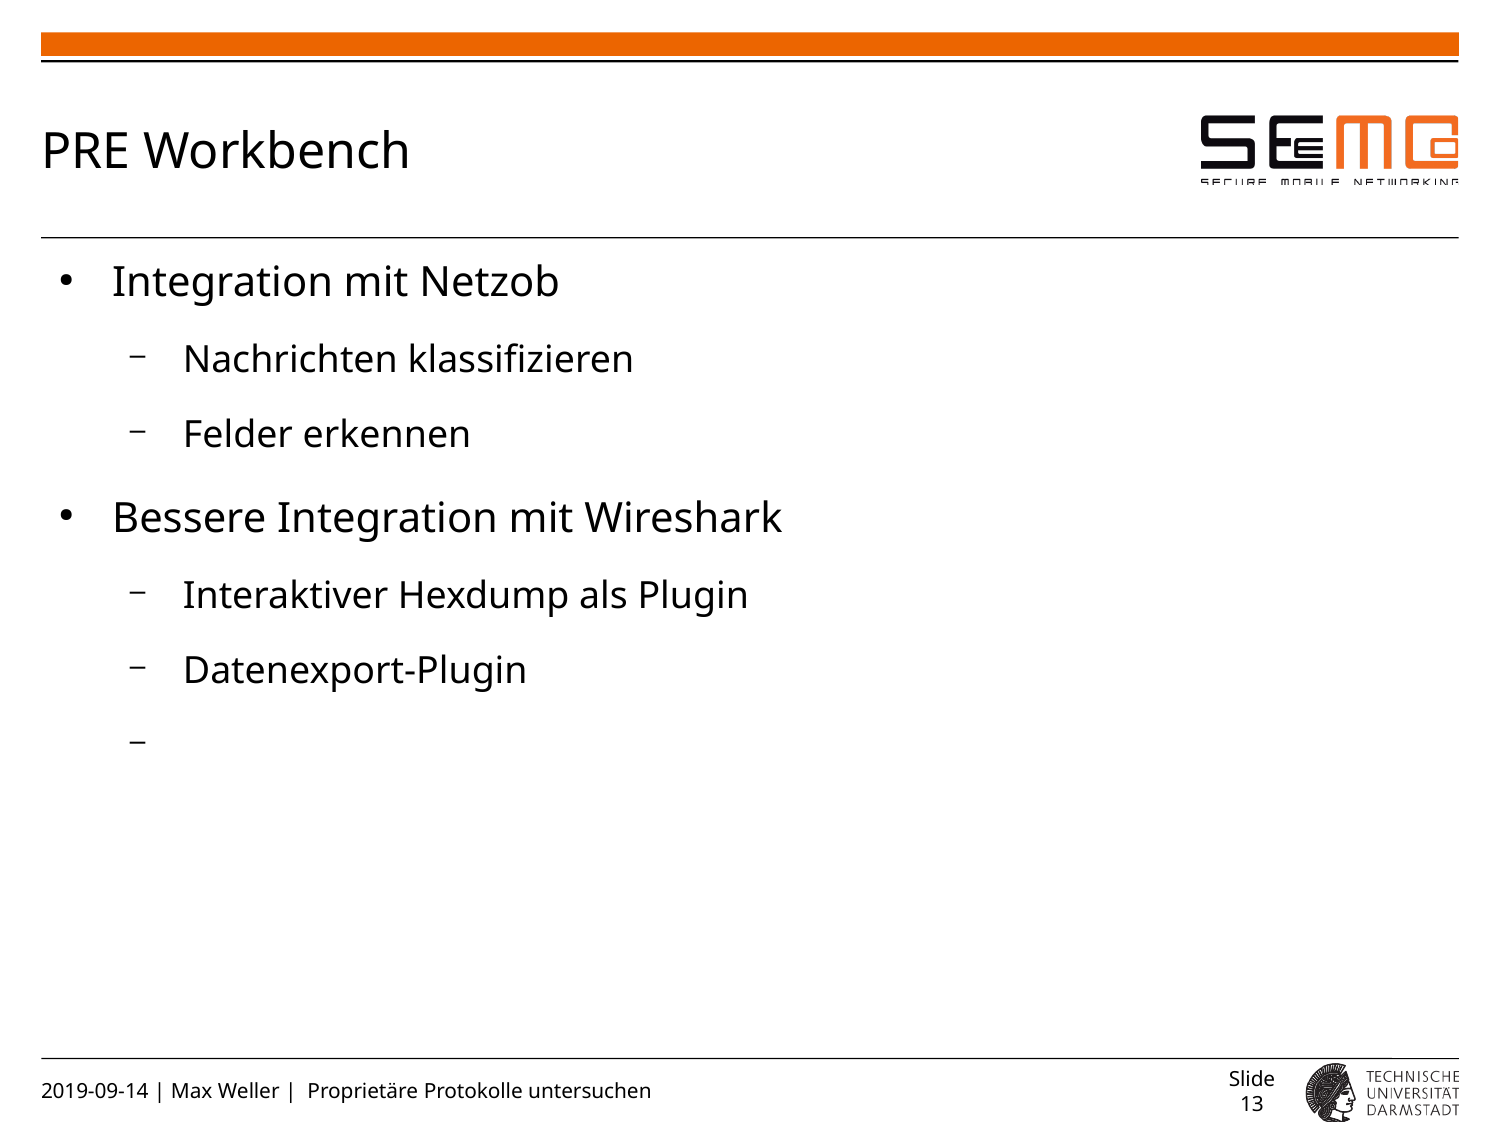

# PRE Workbench
Integration mit Netzob
Nachrichten klassifizieren
Felder erkennen
Bessere Integration mit Wireshark
Interaktiver Hexdump als Plugin
Datenexport-Plugin